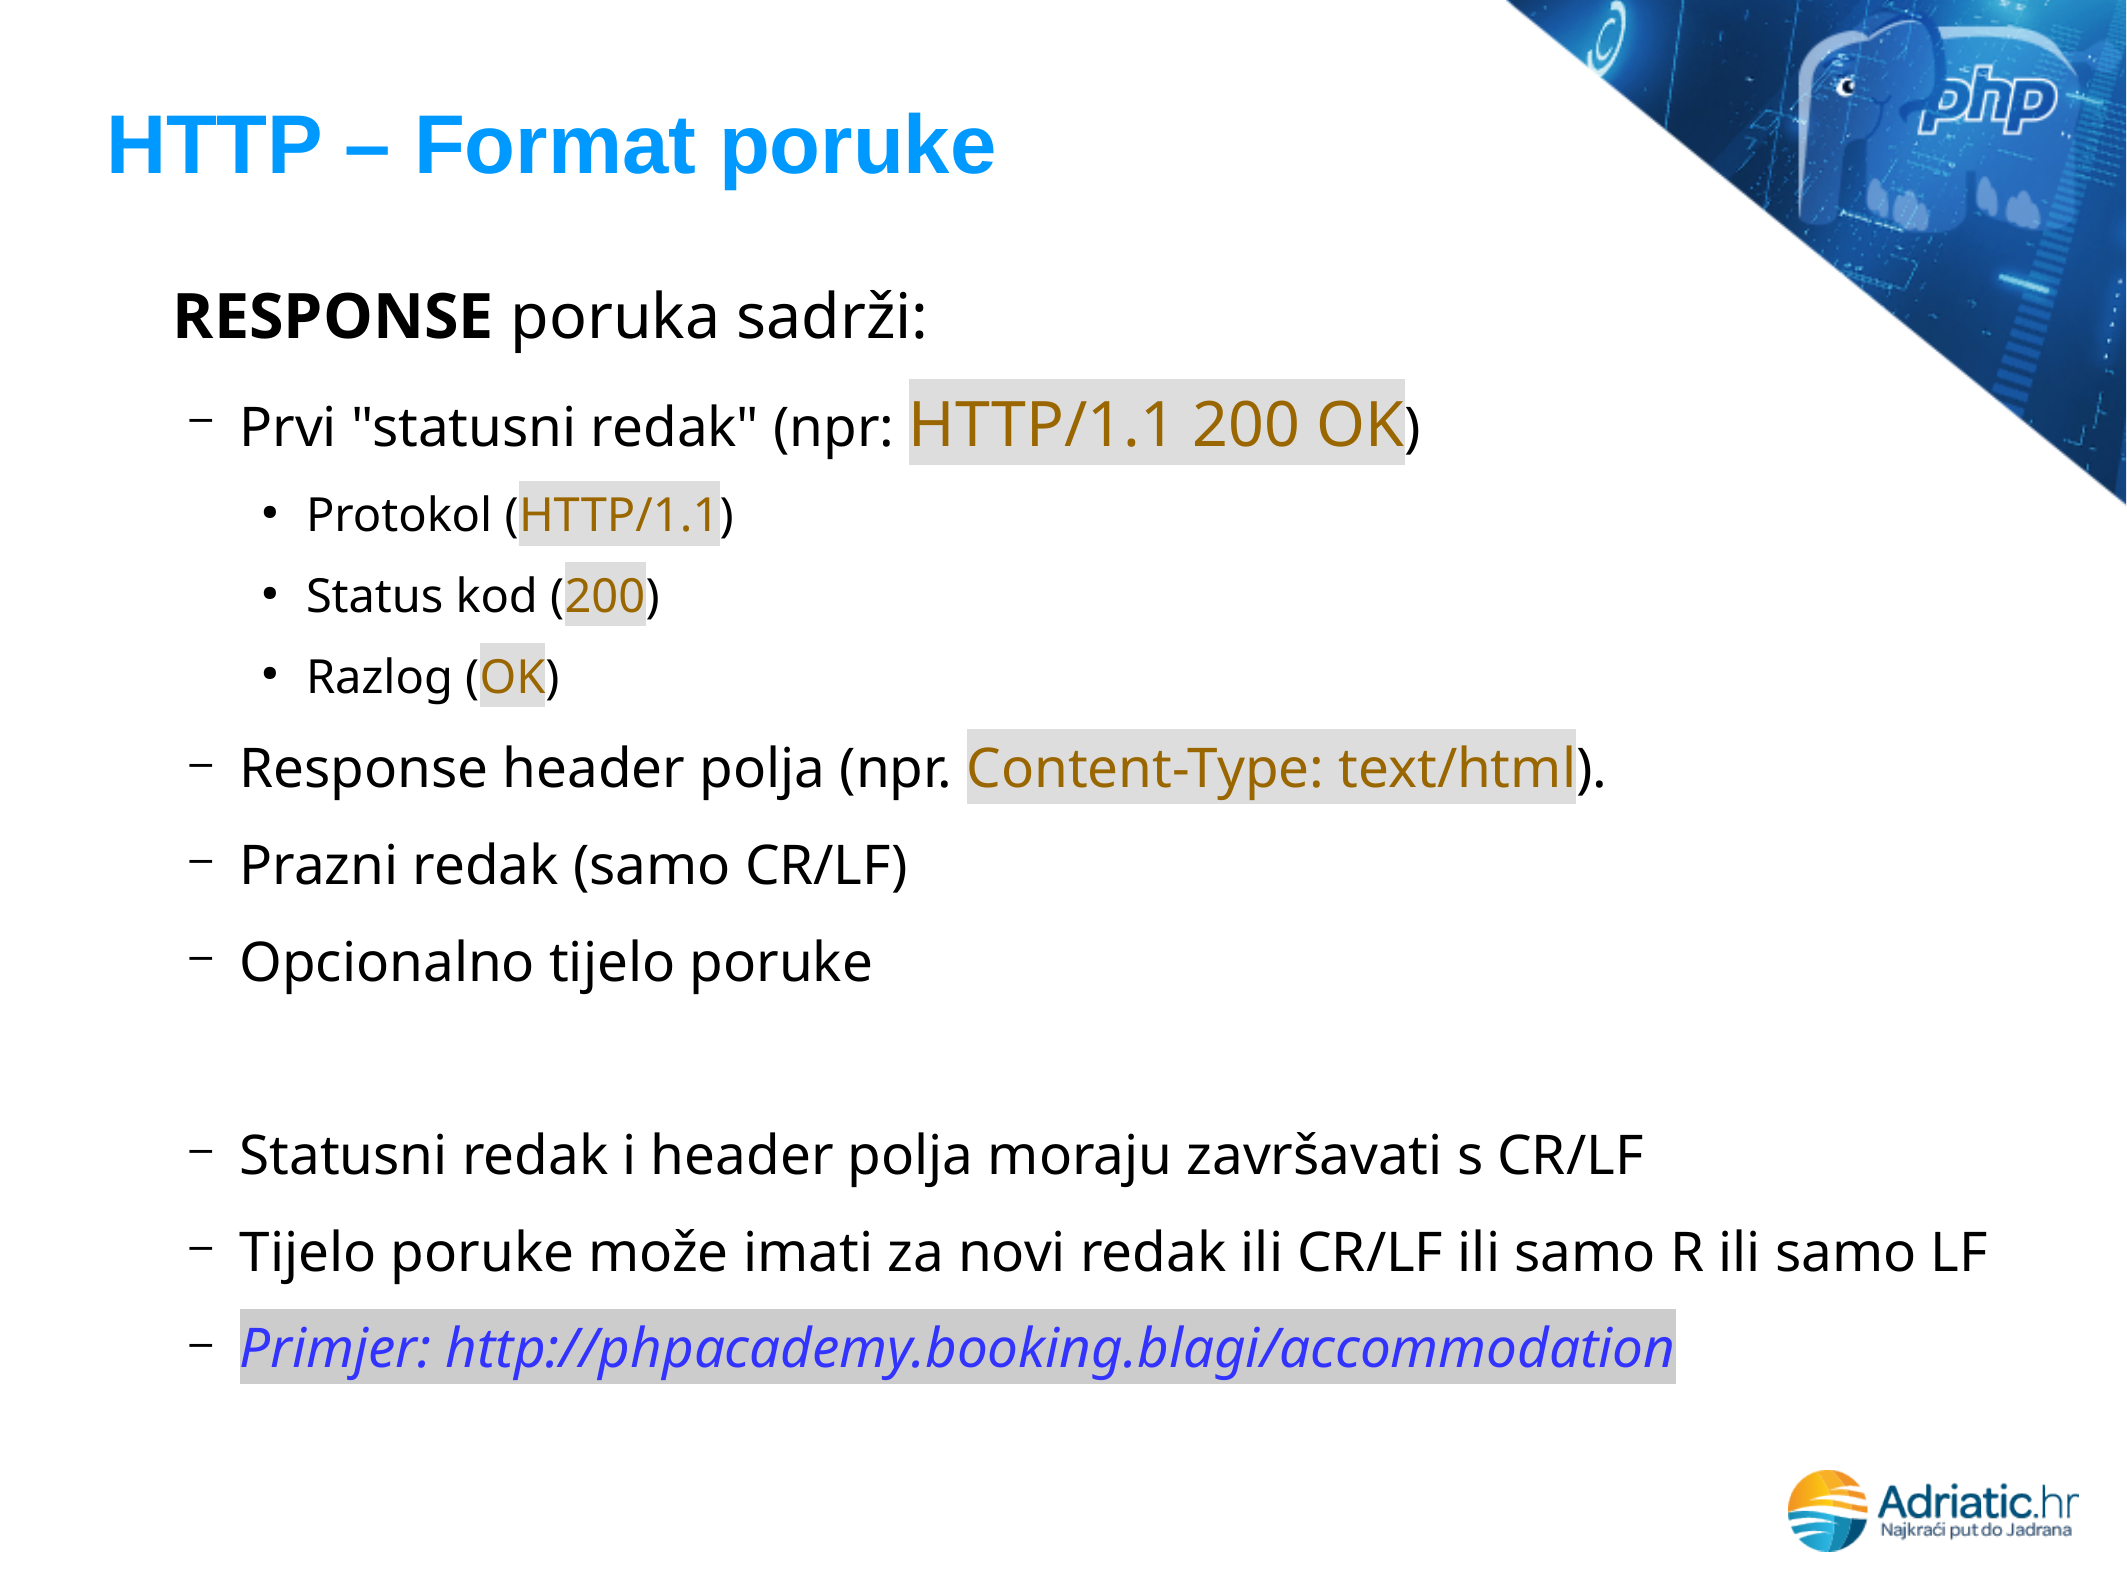

# HTTP – Format poruke
RESPONSE poruka sadrži:
Prvi "statusni redak" (npr: HTTP/1.1 200 OK)
Protokol (HTTP/1.1)
Status kod (200)
Razlog (OK)
Response header polja (npr. Content-Type: text/html).
Prazni redak (samo CR/LF)
Opcionalno tijelo poruke
Statusni redak i header polja moraju završavati s CR/LF
Tijelo poruke može imati za novi redak ili CR/LF ili samo R ili samo LF
Primjer: http://phpacademy.booking.blagi/accommodation